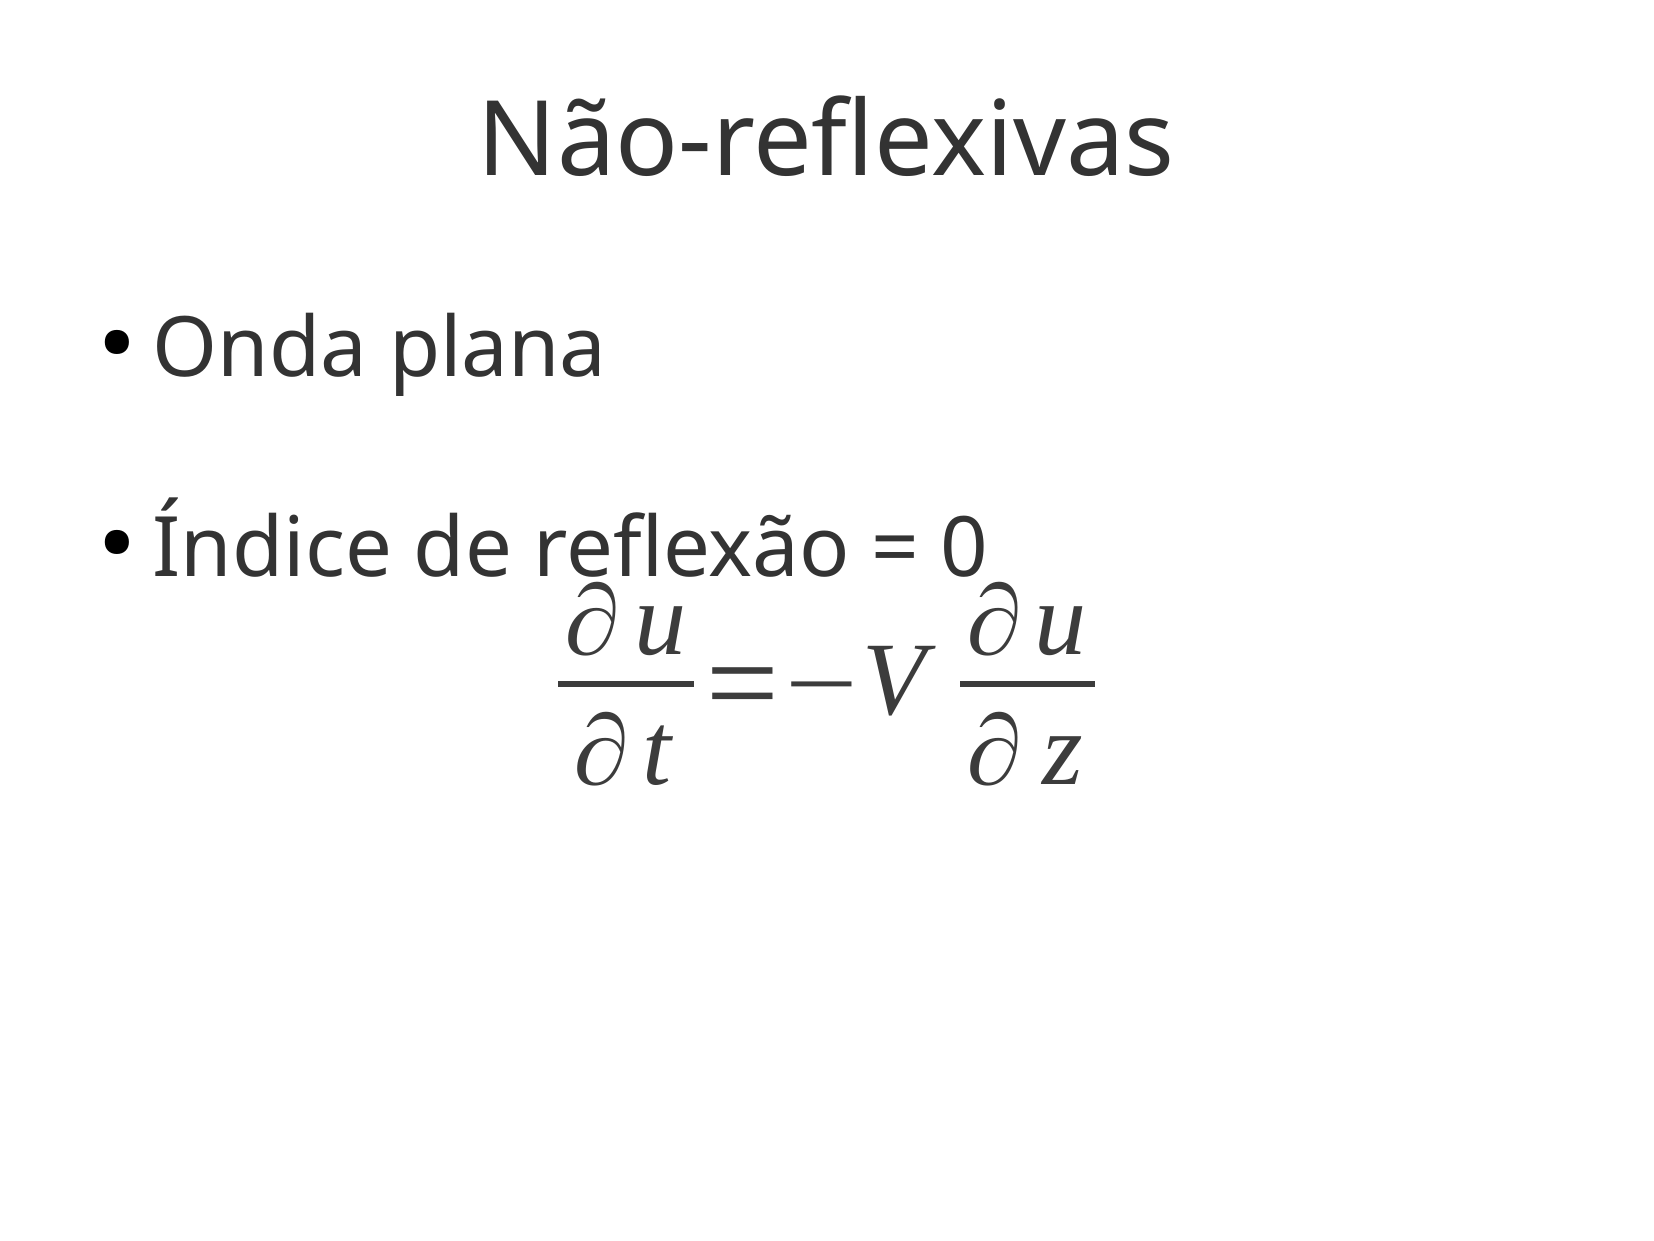

# Não-reflexivas
Onda plana
Índice de reflexão = 0